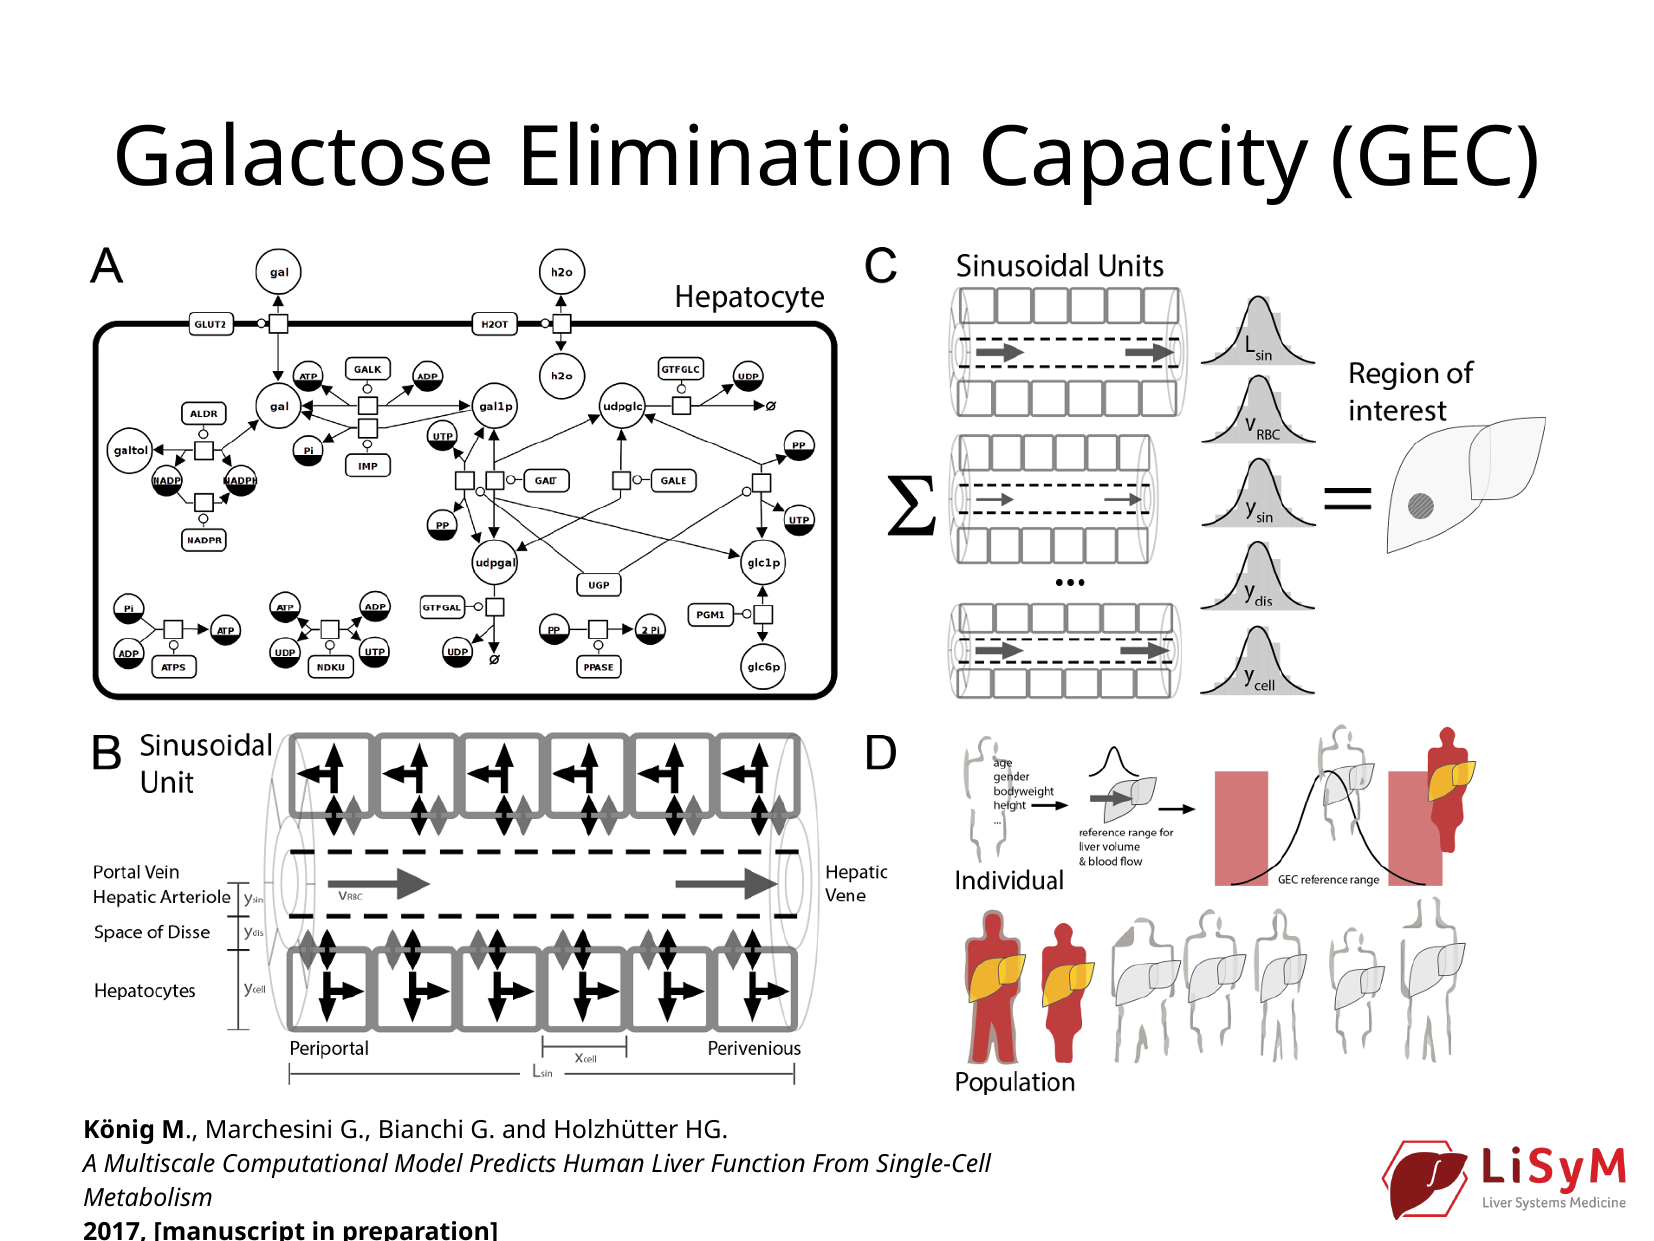

# Galactose Elimination Capacity (GEC)
König M., Marchesini G., Bianchi G. and Holzhütter HG.
A Multiscale Computational Model Predicts Human Liver Function From Single-Cell Metabolism
2017, [manuscript in preparation]